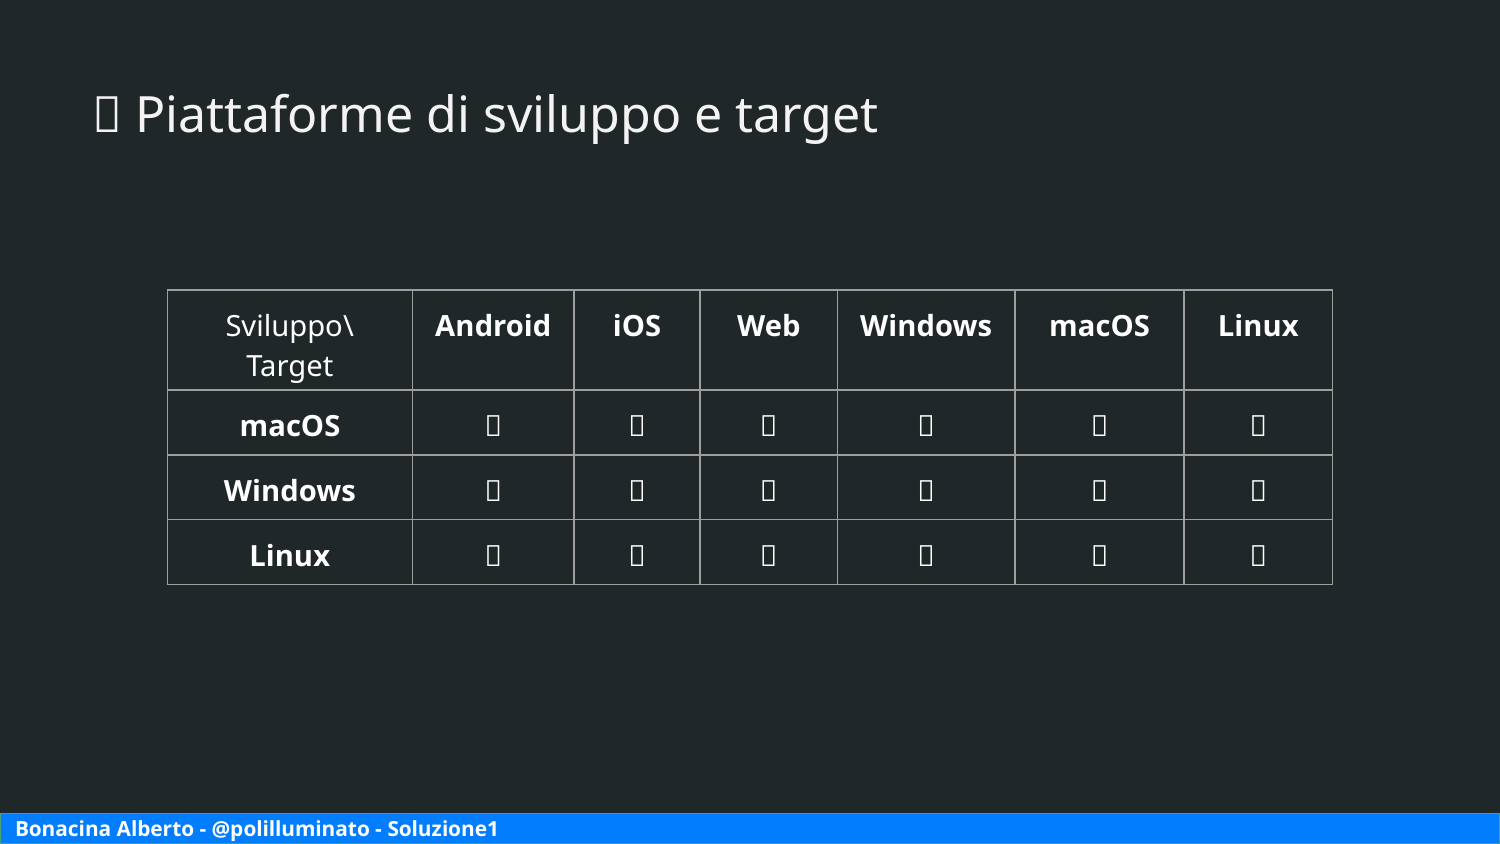

🎯 Piattaforme di sviluppo e target
| Sviluppo\Target | Android | iOS | Web | Windows | macOS | Linux |
| --- | --- | --- | --- | --- | --- | --- |
| macOS | ✅ | ✅ | ✅ | ❌ | ✅ | ❌ |
| Windows | ✅ | ❌ | ✅ | ✅ | ❌ | ❌ |
| Linux | ✅ | ❌ | ✅ | ❌ | ❌ | ✅ |
Bonacina Alberto - @polilluminato - Soluzione1